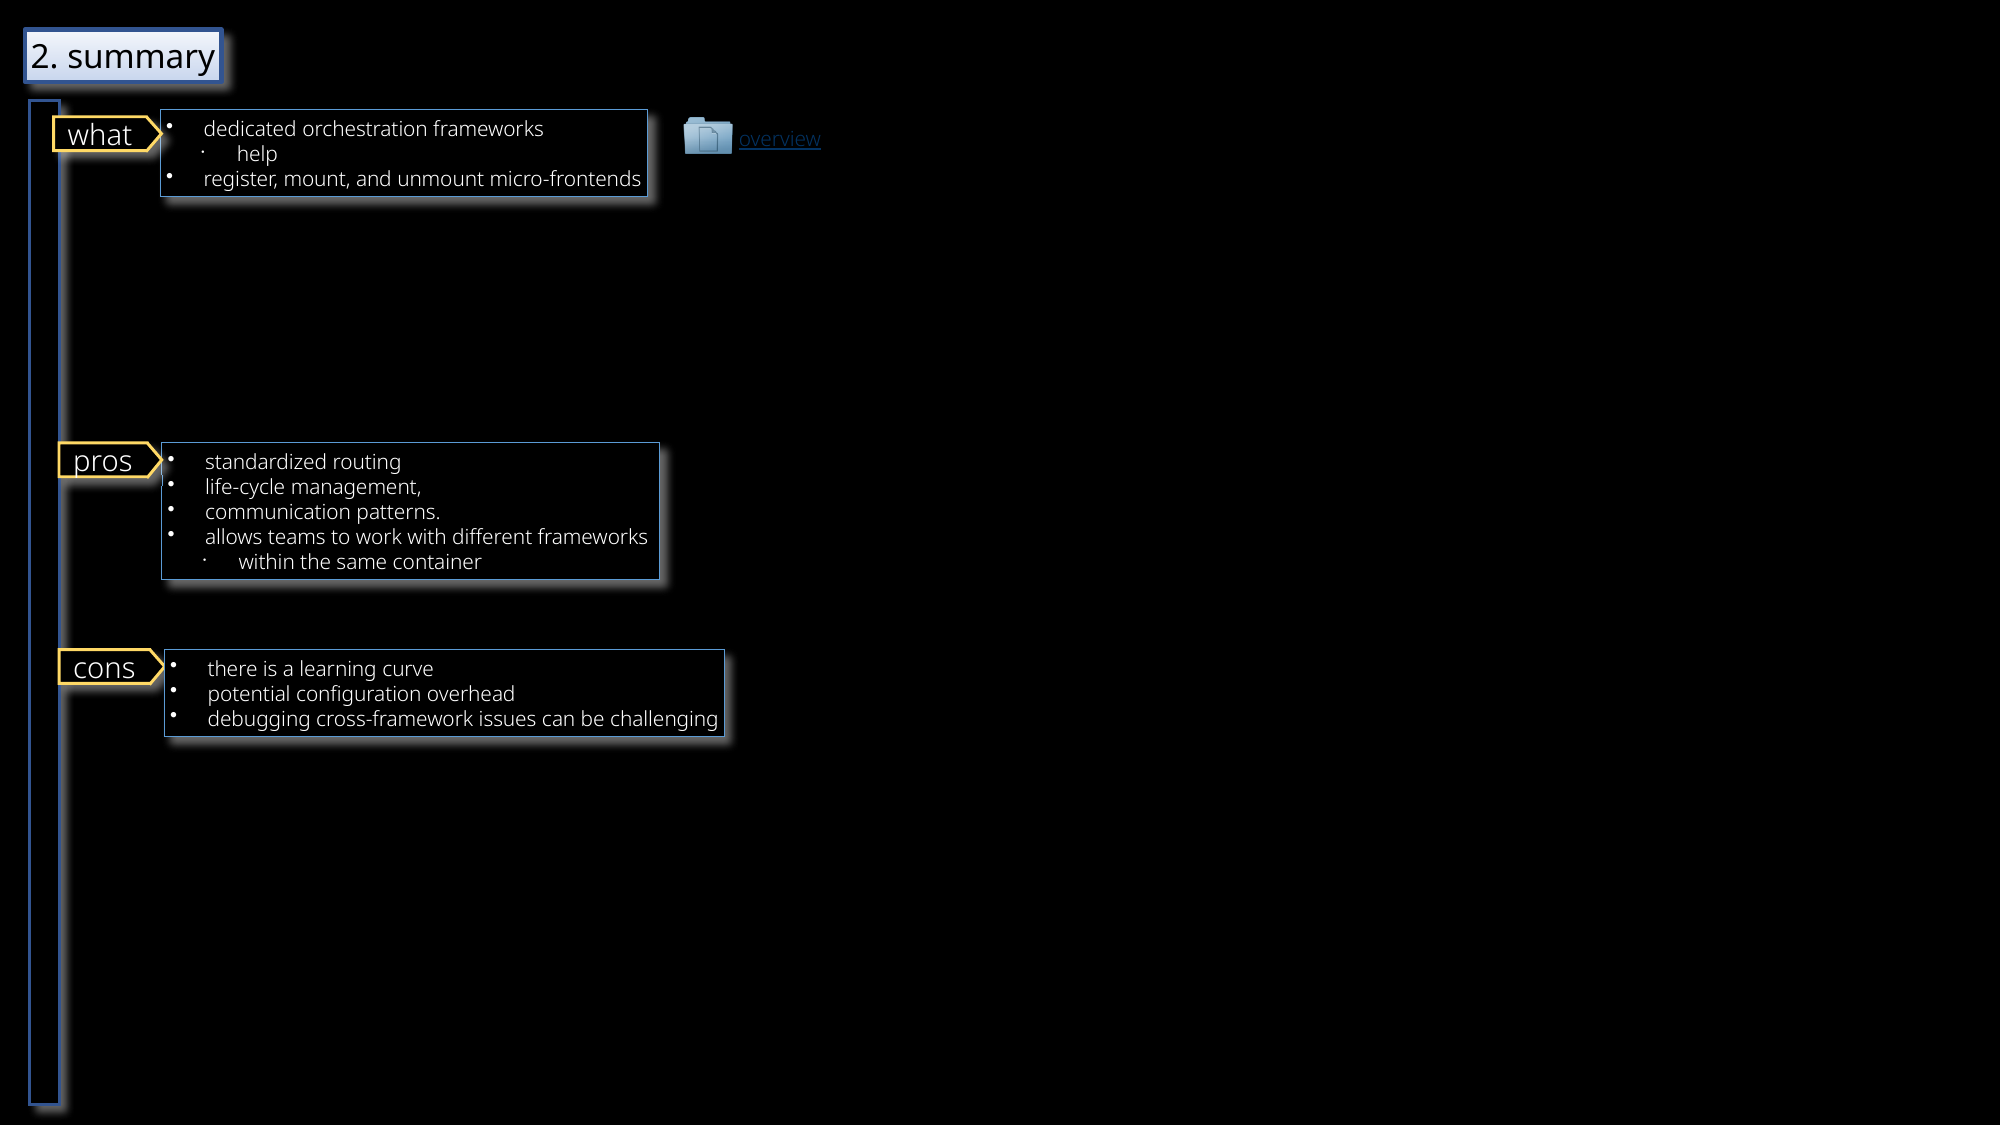

# 2. summary
dedicated orchestration frameworks
help
register, mount, and unmount micro‑frontends
overview
what
standardized routing
life-cycle management,
communication patterns.
allows teams to work with different frameworks
within the same container
pros
there is a learning curve
potential configuration overhead
debugging cross-framework issues can be challenging
cons